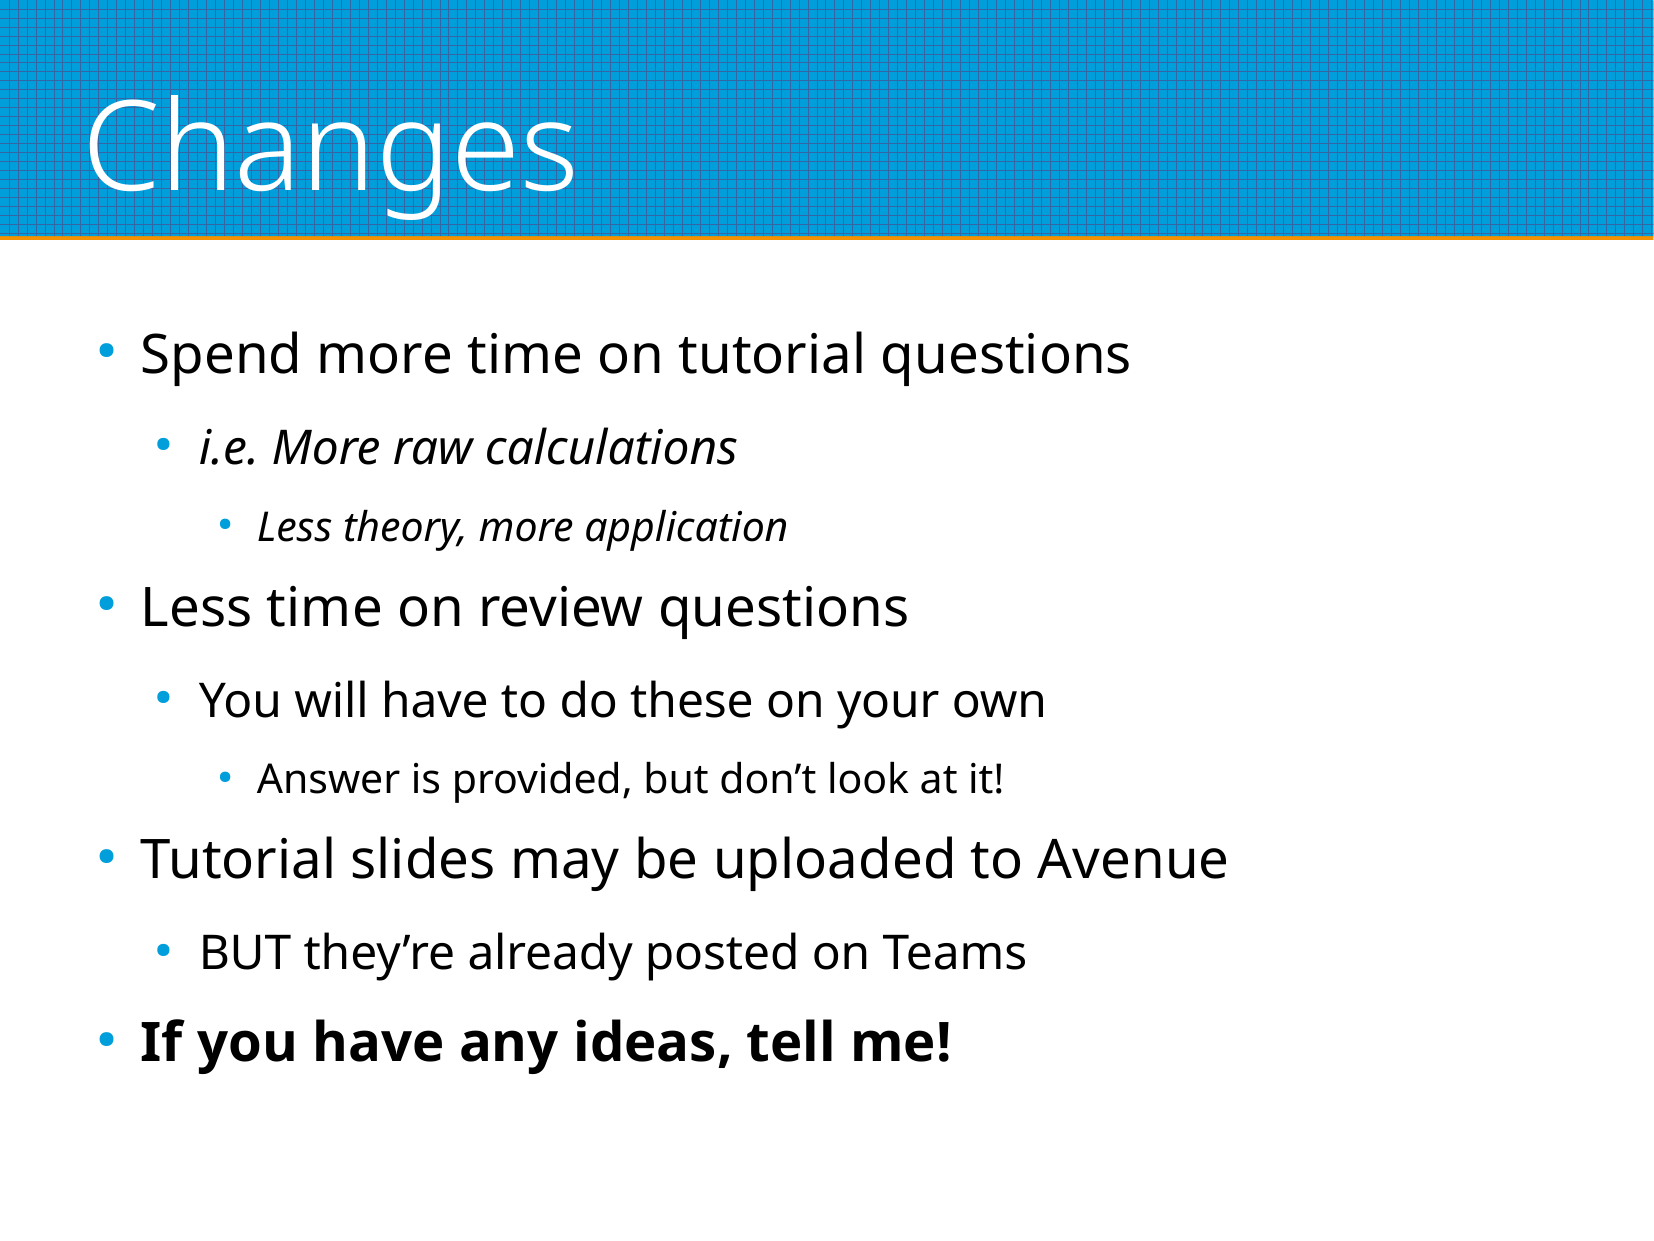

# Changes
Spend more time on tutorial questions
i.e. More raw calculations
Less theory, more application
Less time on review questions
You will have to do these on your own
Answer is provided, but don’t look at it!
Tutorial slides may be uploaded to Avenue
BUT they’re already posted on Teams
If you have any ideas, tell me!